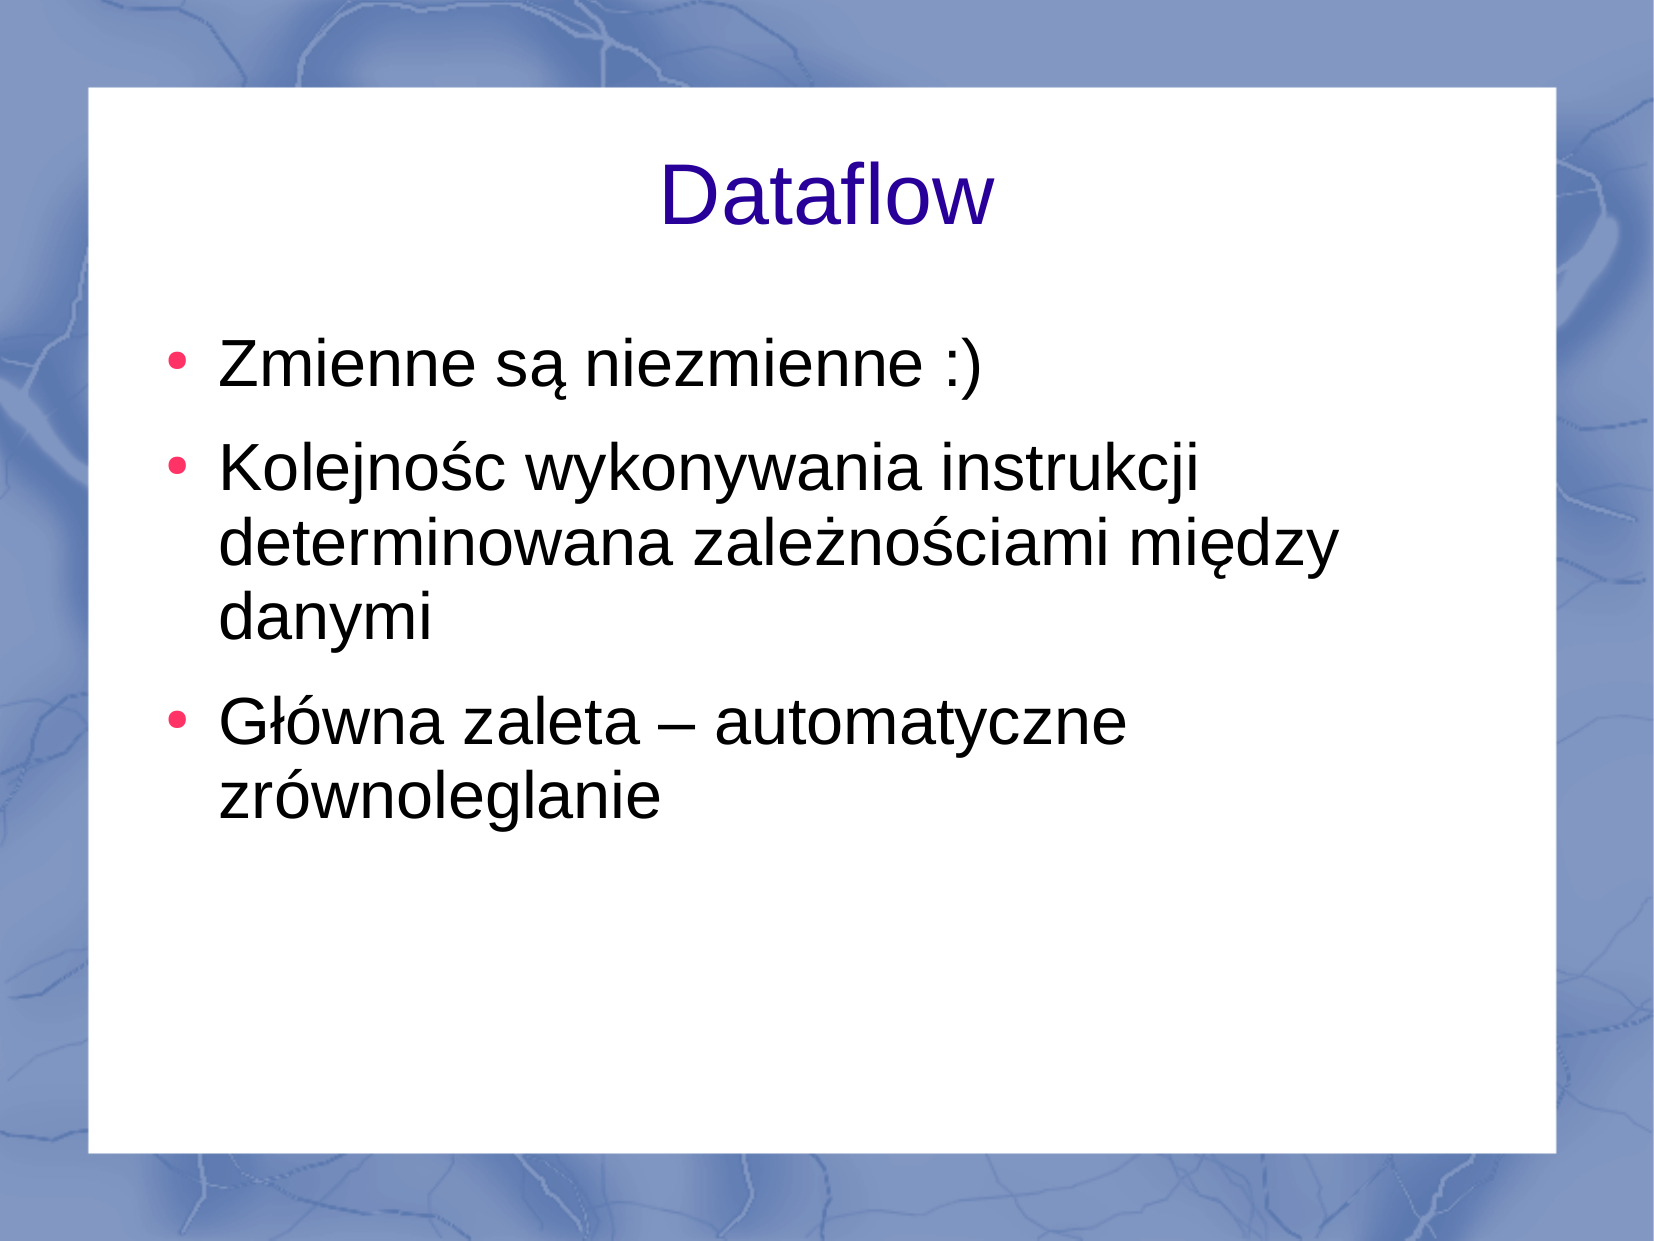

# Dataflow
Zmienne są niezmienne :)
Kolejnośc wykonywania instrukcji determinowana zależnościami między danymi
Główna zaleta – automatyczne zrównoleglanie